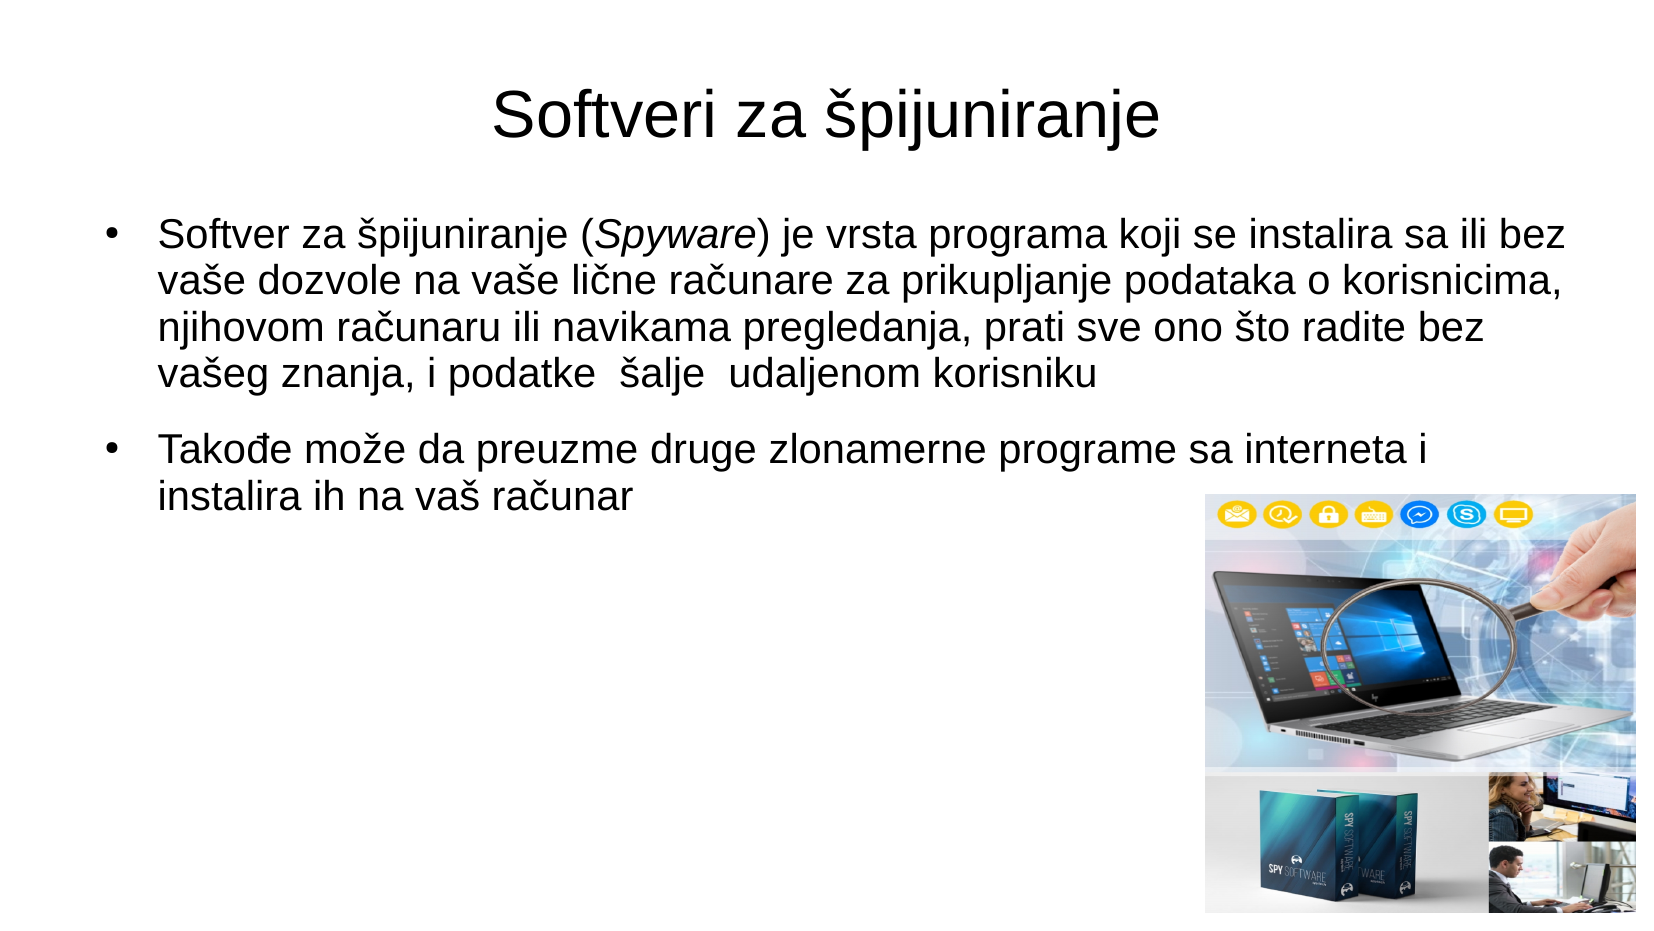

# Softveri za špijuniranje
Softver za špijuniranje (Spyware) je vrsta programa koji se instalira sa ili bez vaše dozvole na vaše lične računare za prikupljanje podataka o korisnicima, njihovom računaru ili navikama pregledanja, prati sve ono što radite bez vašeg znanja, i podatke šalje udaljenom korisniku
Takođe može da preuzme druge zlonamerne programe sa interneta i instalira ih na vaš računar